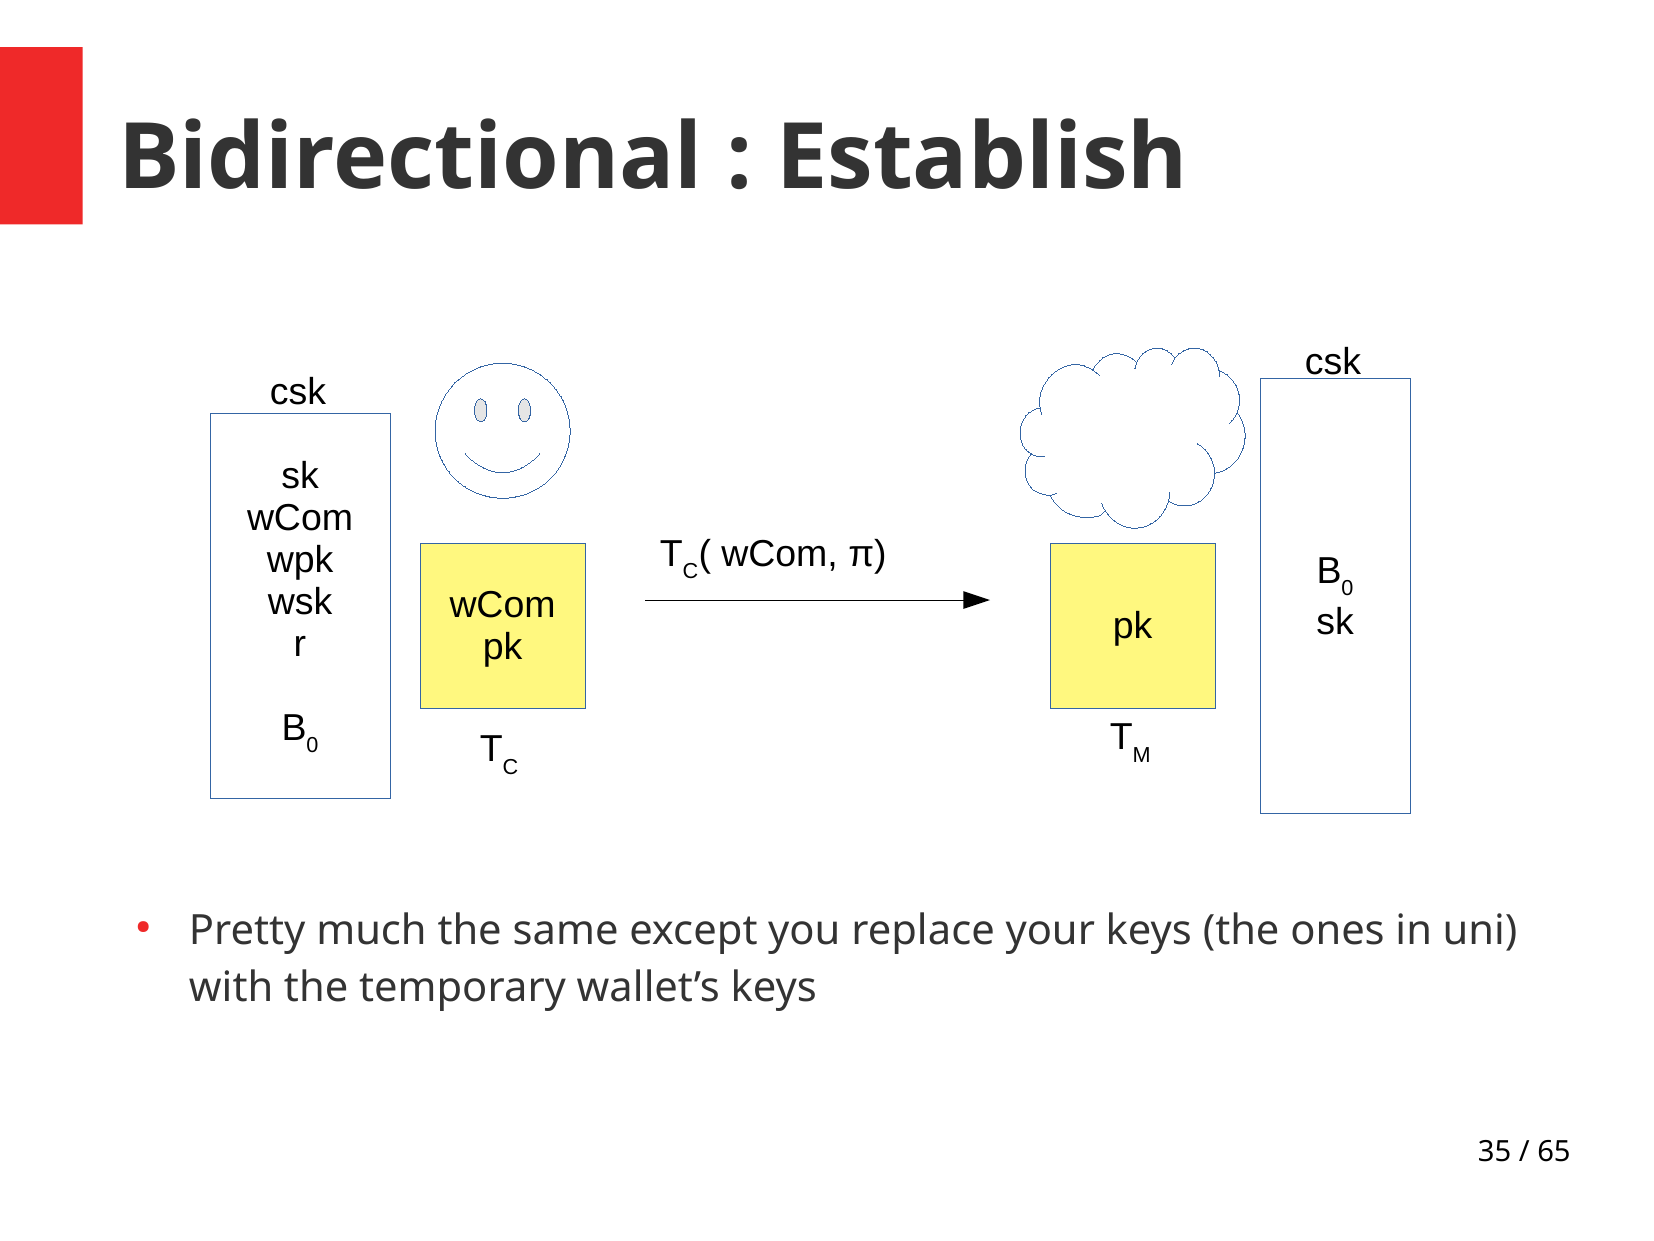

# Bidirectional : Establish
csk
csk
B0
sk
sk
wCom
wpk
wsk
r
B0
TC( wCom, π)
wCom
pk
pk
TM
TC
Pretty much the same except you replace your keys (the ones in uni) with the temporary wallet’s keys
35